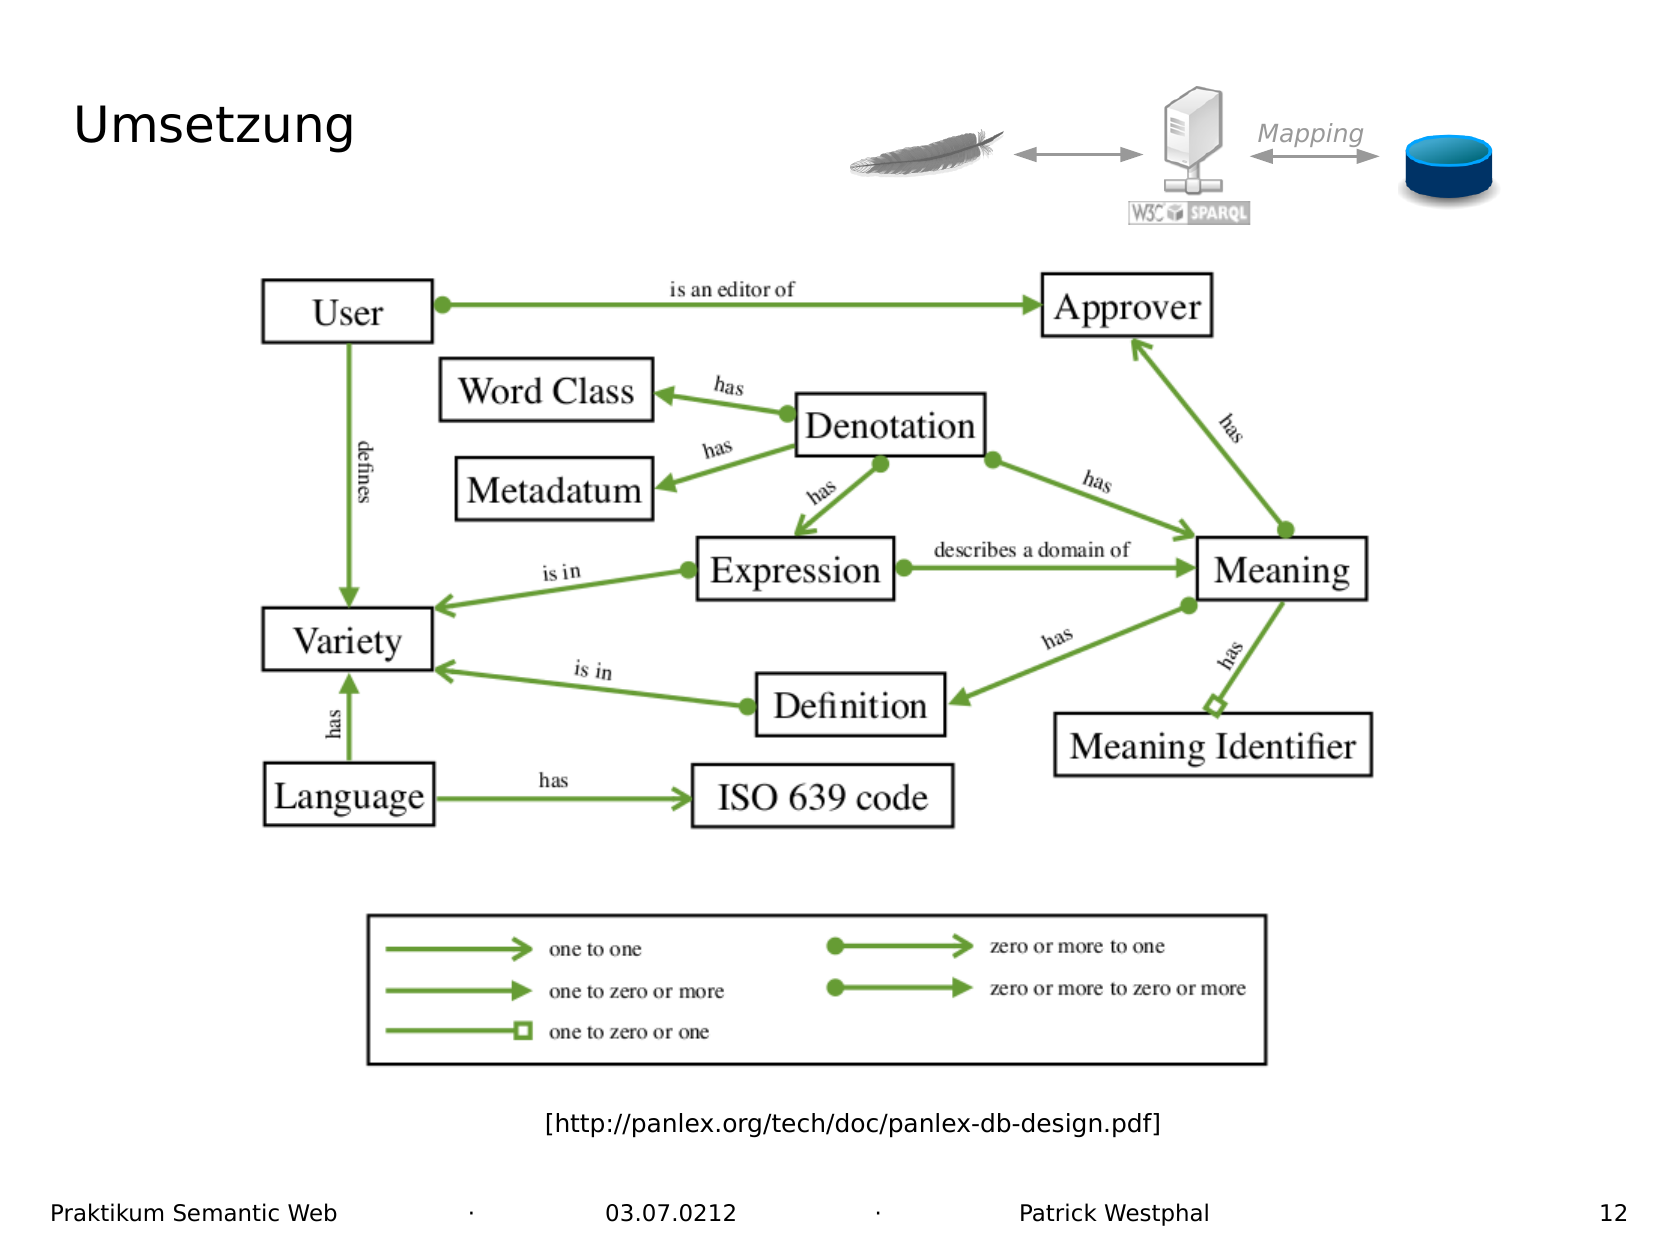

Umsetzung
Mapping
[http://panlex.org/tech/doc/panlex-db-design.pdf]
Praktikum Semantic Web · 03.07.0212 · Patrick Westphal